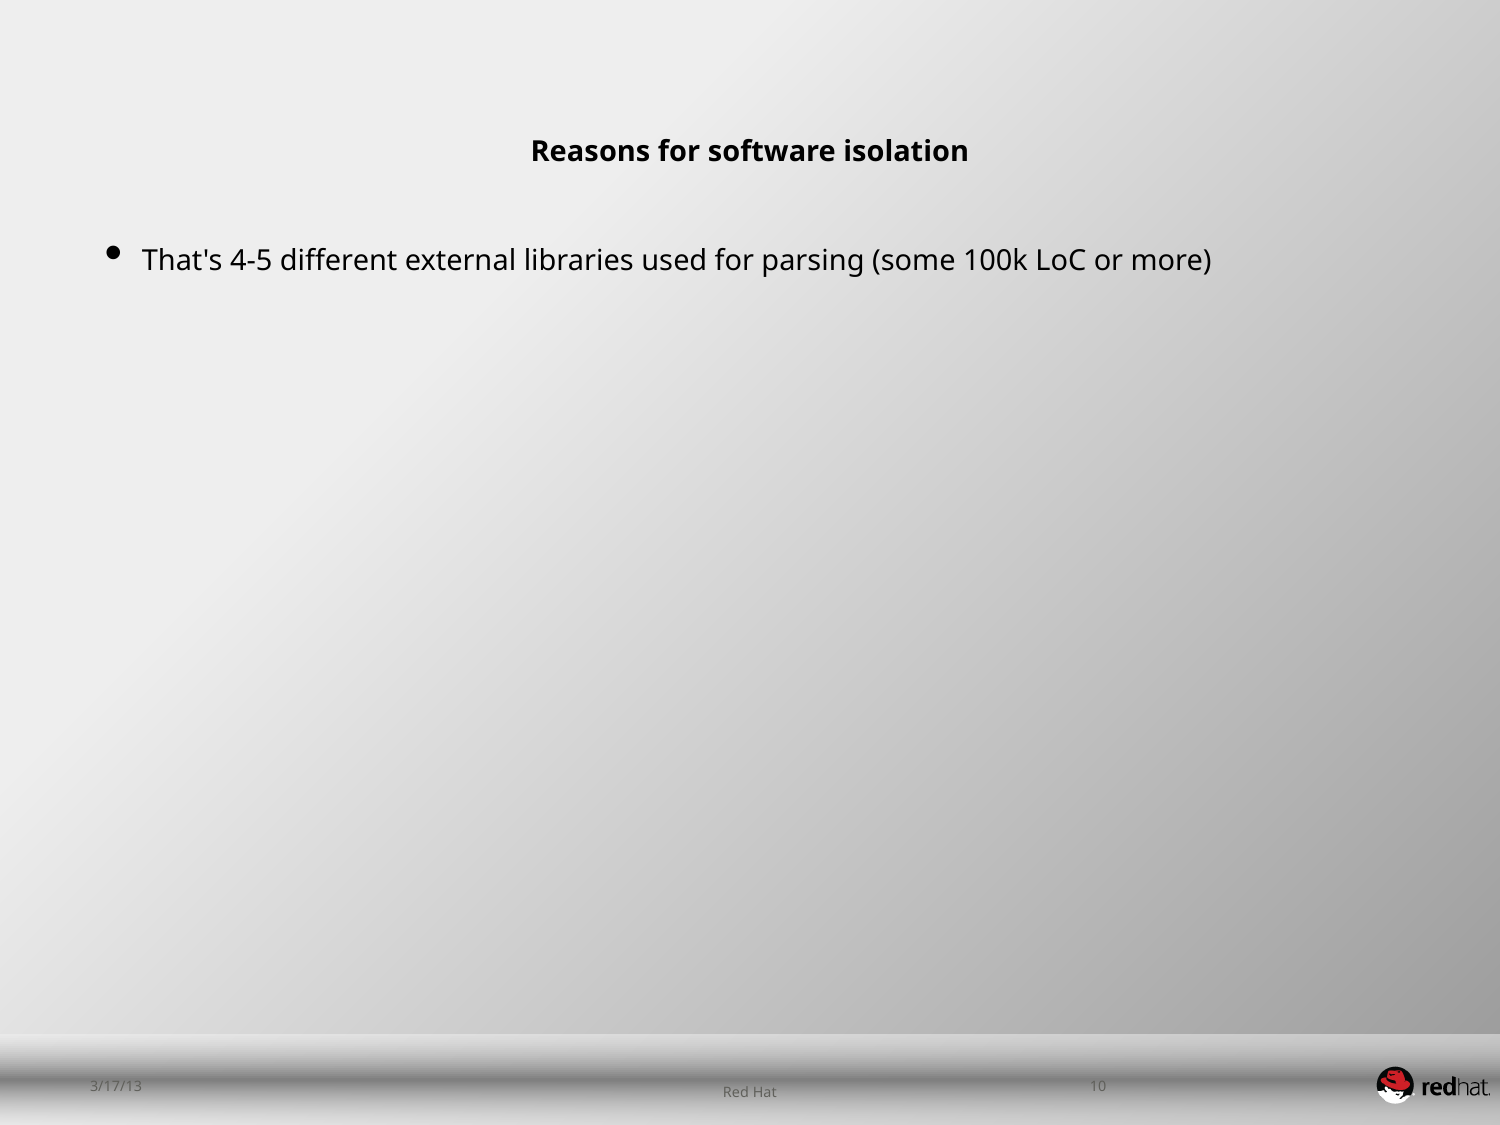

# Reasons for software isolation
That's 4-5 different external libraries used for parsing (some 100k LoC or more)
3/17/13
Red Hat